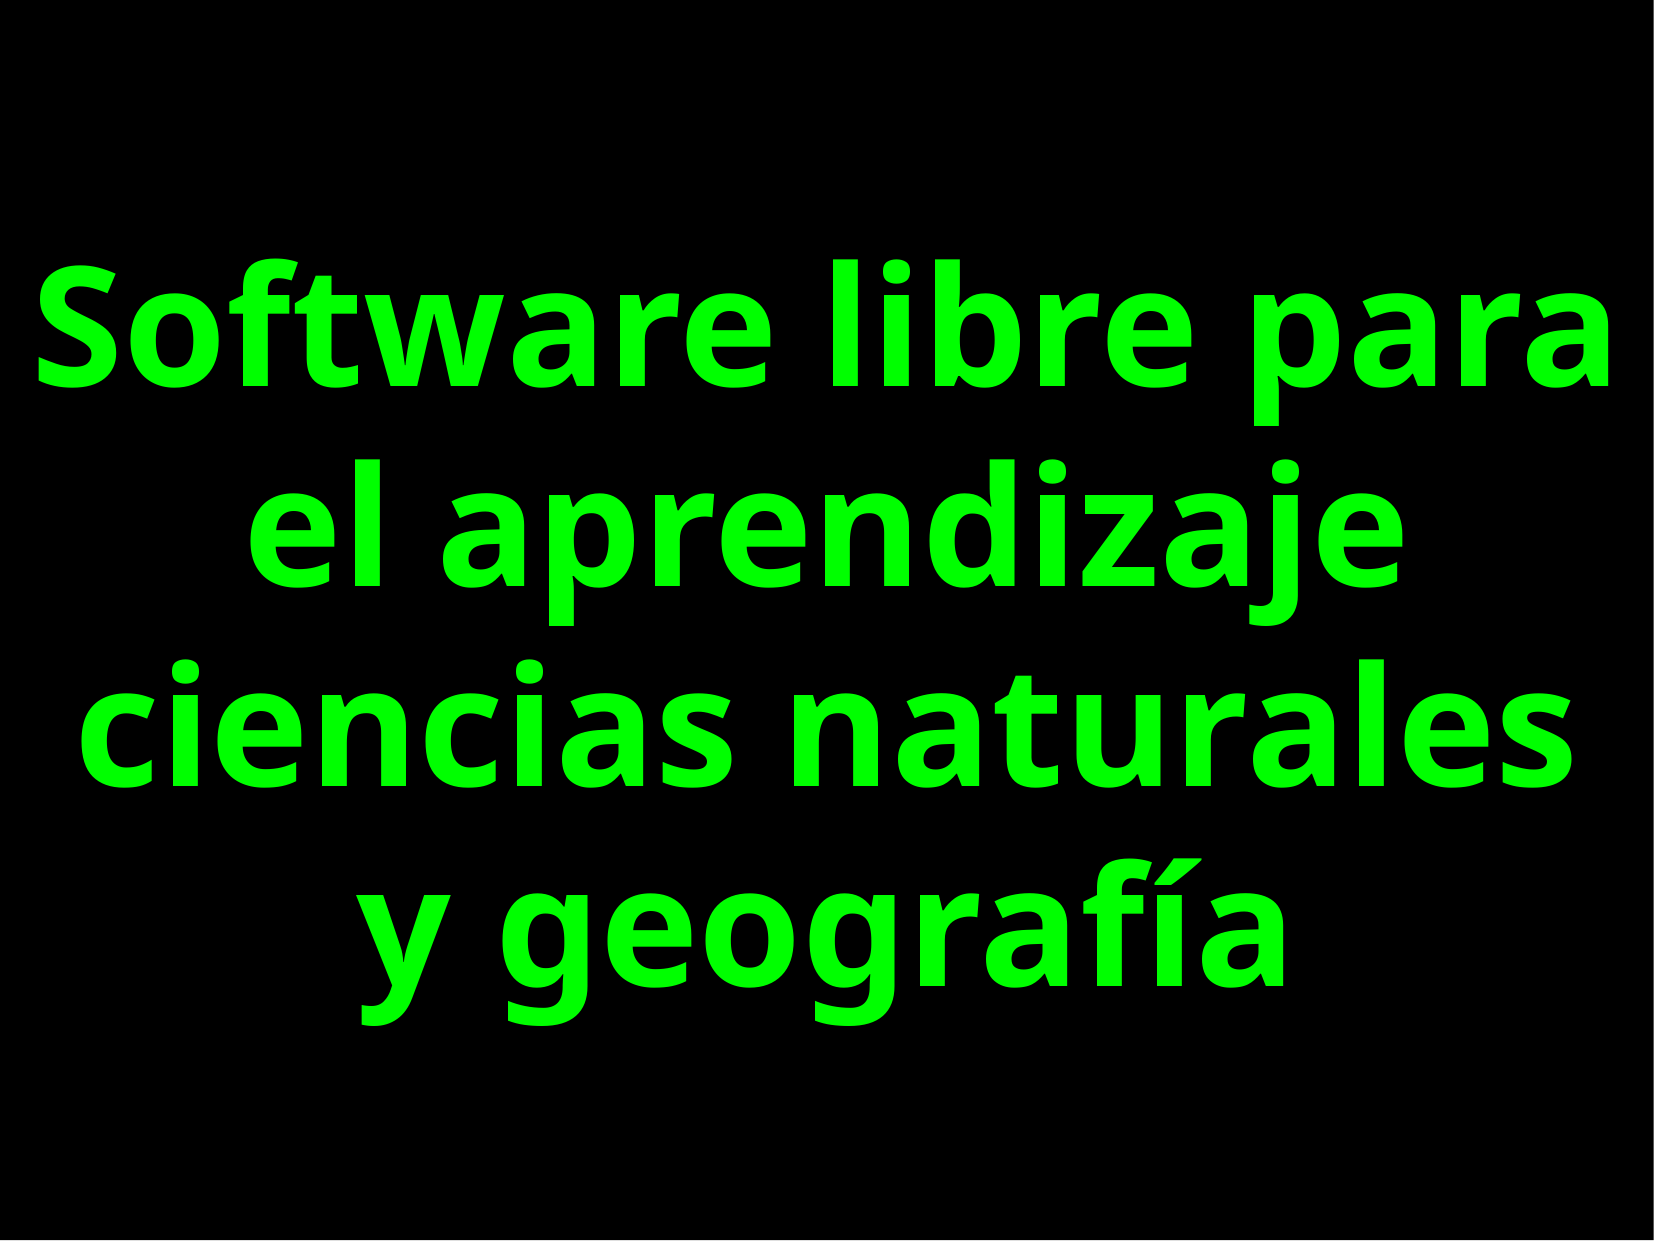

# Software libre para el aprendizaje ciencias naturales y geografía